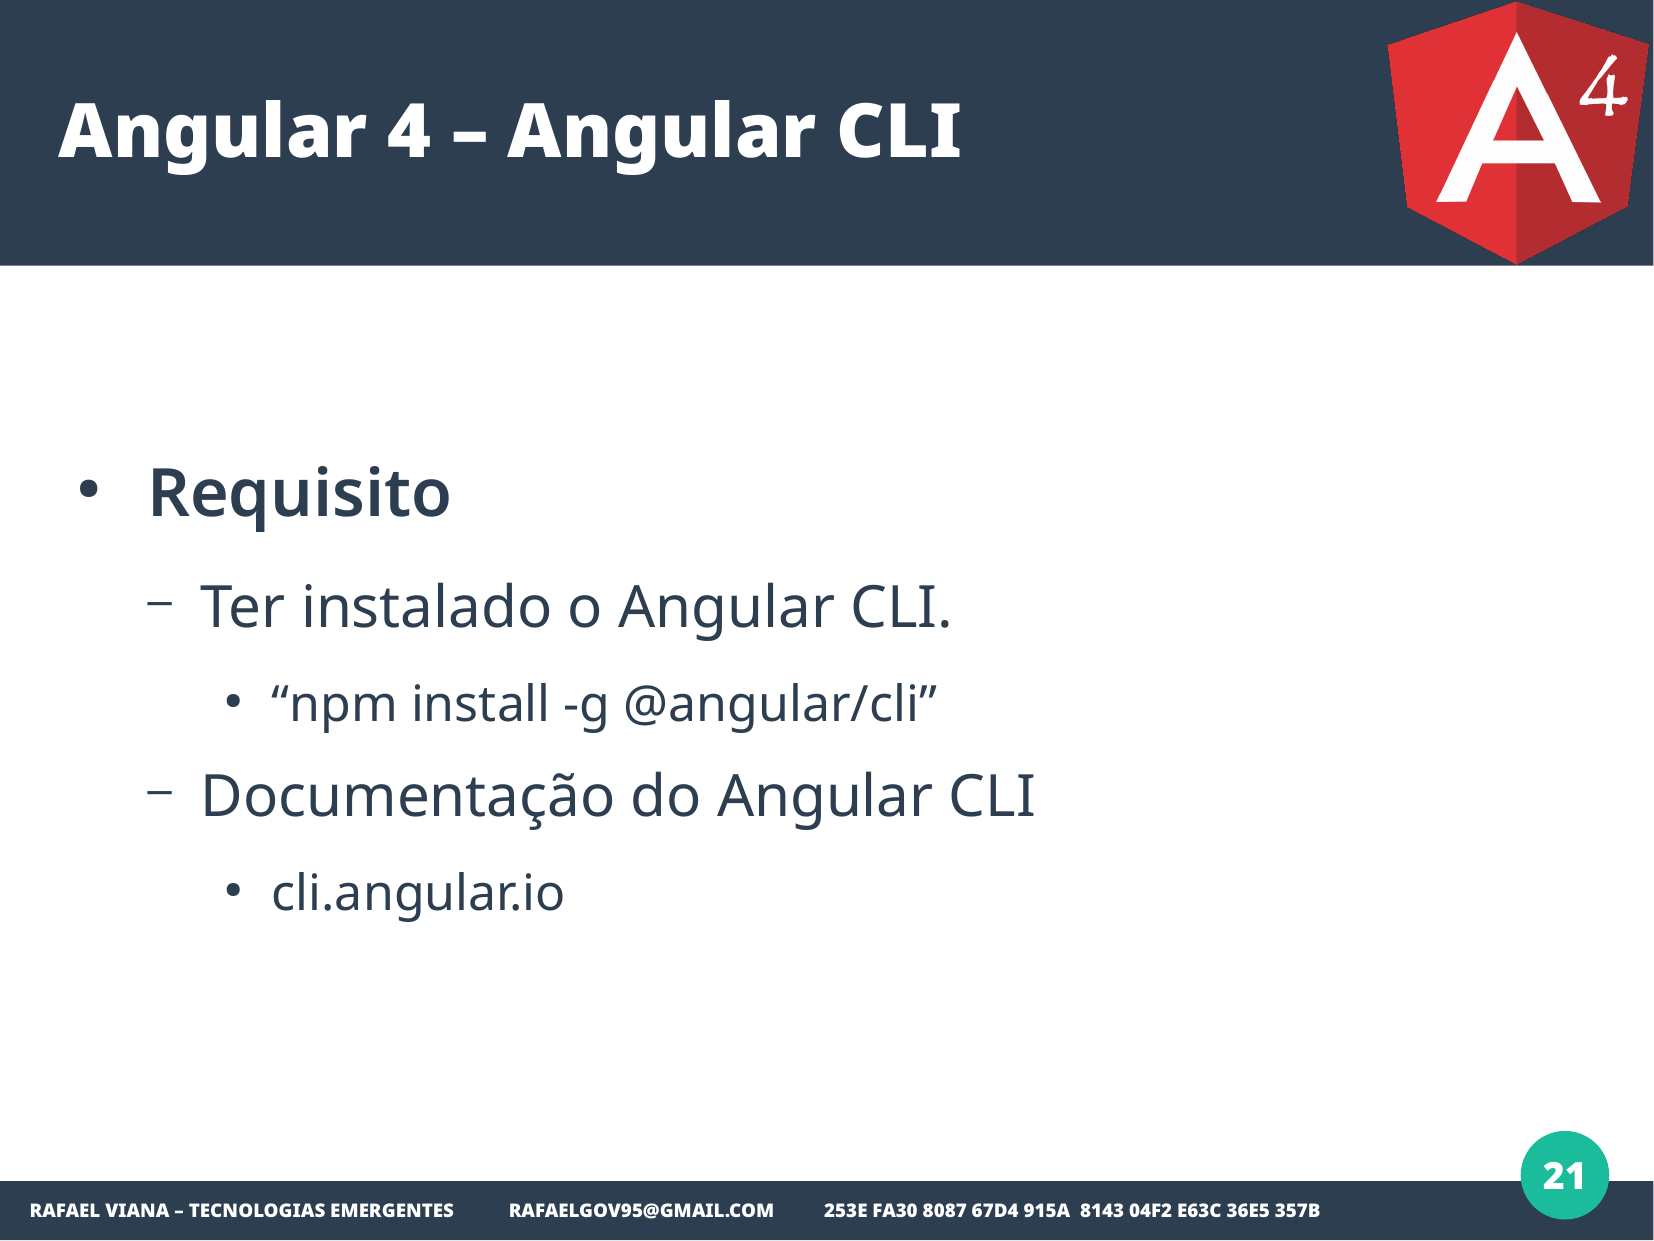

# Angular 4 – Angular CLI
 Requisito
Ter instalado o Angular CLI.
“npm install -g @angular/cli”
Documentação do Angular CLI
cli.angular.io
21
RAFAEL VIANA – TECNOLOGIAS EMERGENTES RAFAELGOV95@GMAIL.COM 253E FA30 8087 67D4 915A 8143 04F2 E63C 36E5 357B